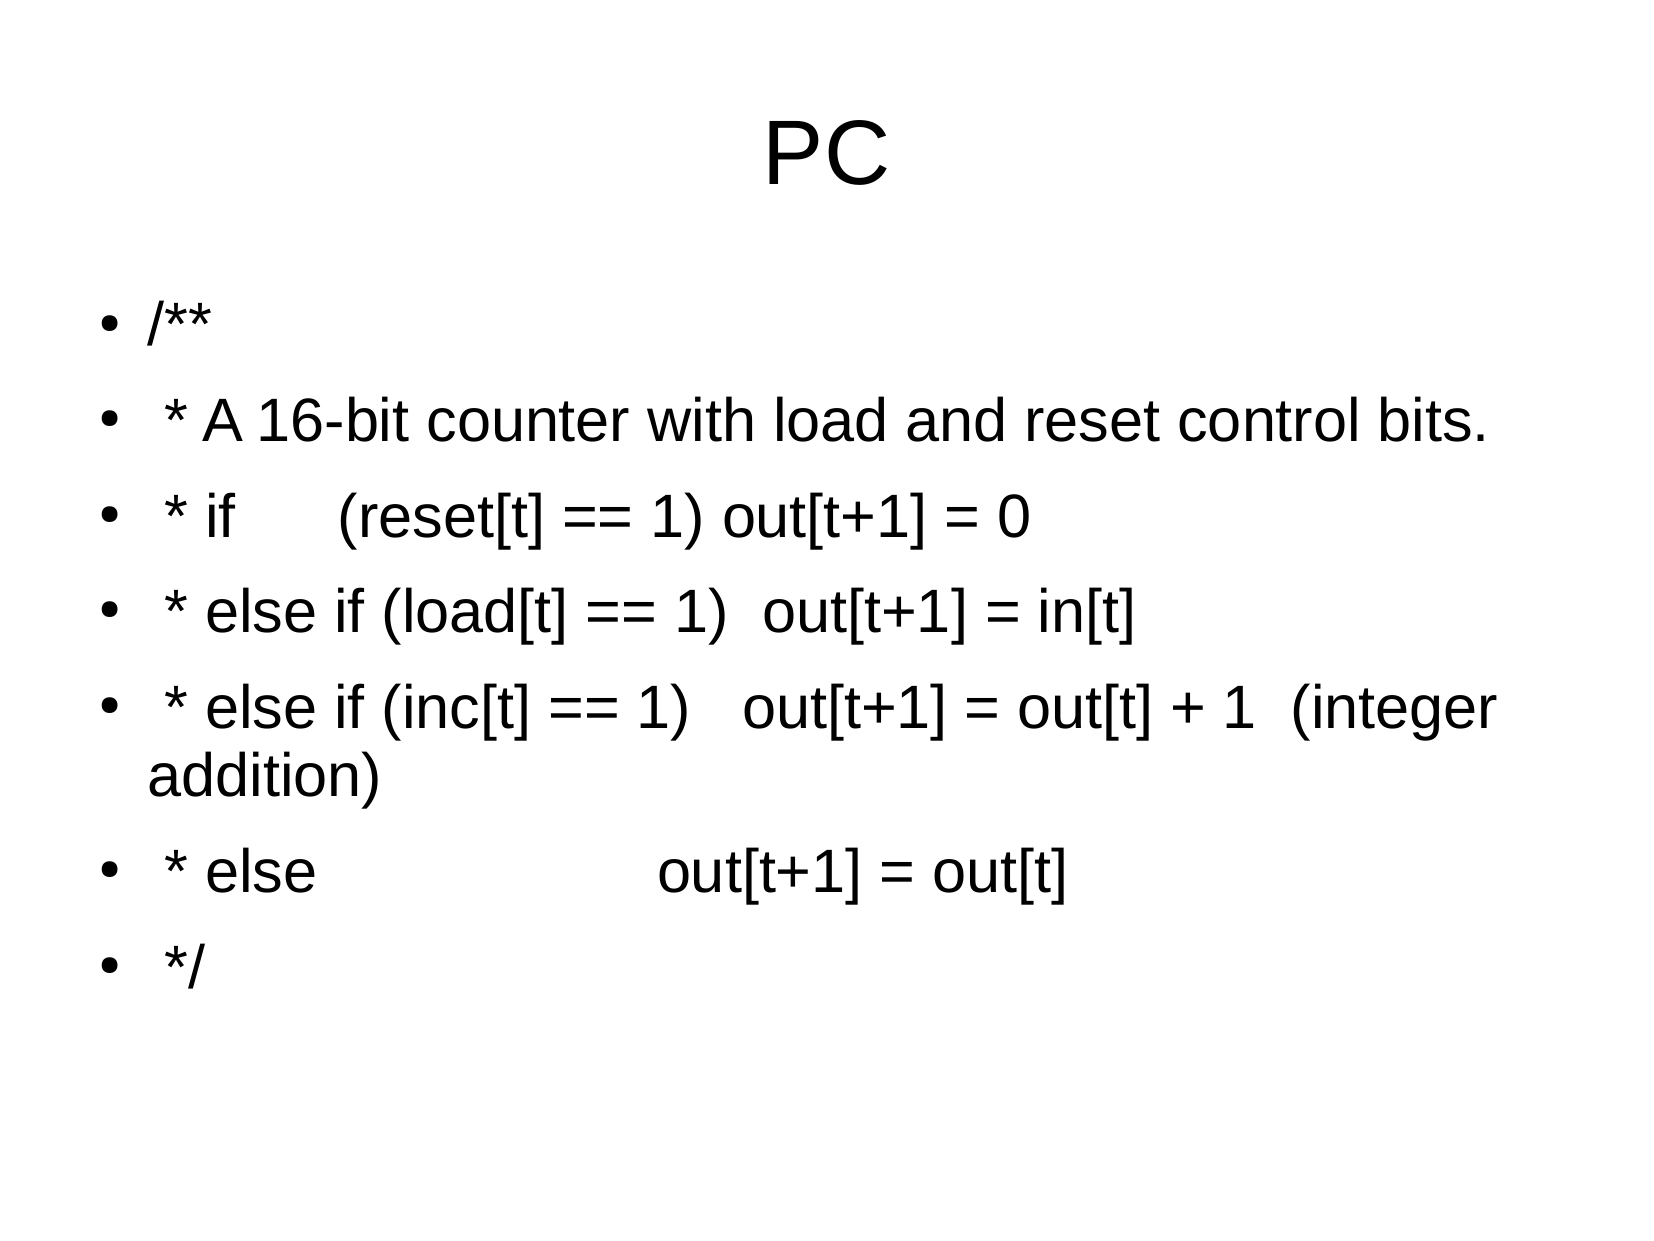

# PC
/**
 * A 16-bit counter with load and reset control bits.
 * if (reset[t] == 1) out[t+1] = 0
 * else if (load[t] == 1) out[t+1] = in[t]
 * else if (inc[t] == 1) out[t+1] = out[t] + 1 (integer addition)
 * else out[t+1] = out[t]
 */